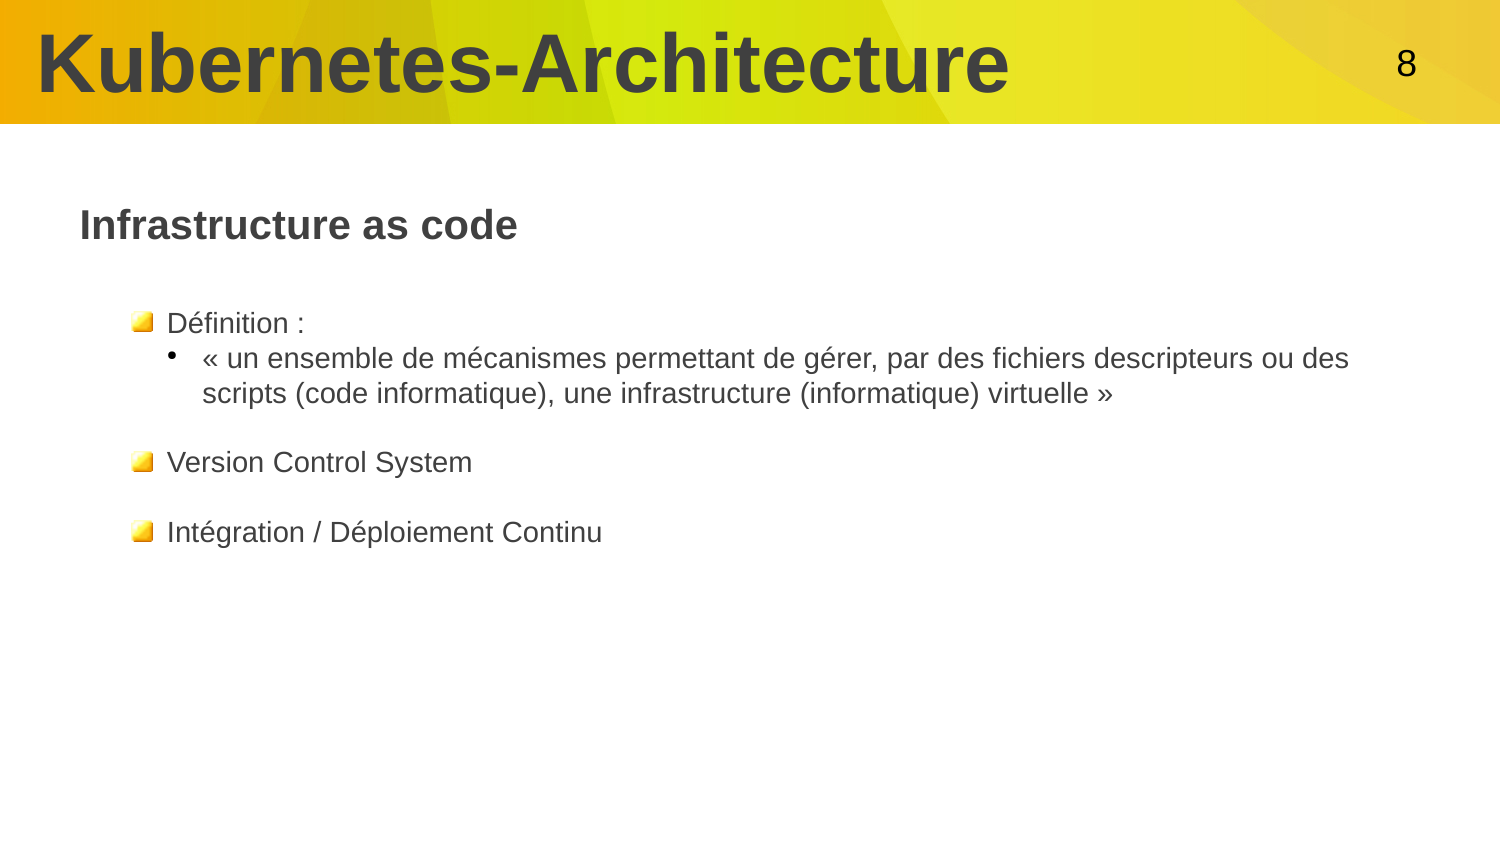

Kubernetes-Architecture
Infrastructure as code
Définition :
« un ensemble de mécanismes permettant de gérer, par des fichiers descripteurs ou des scripts (code informatique), une infrastructure (informatique) virtuelle »
Version Control System
Intégration / Déploiement Continu